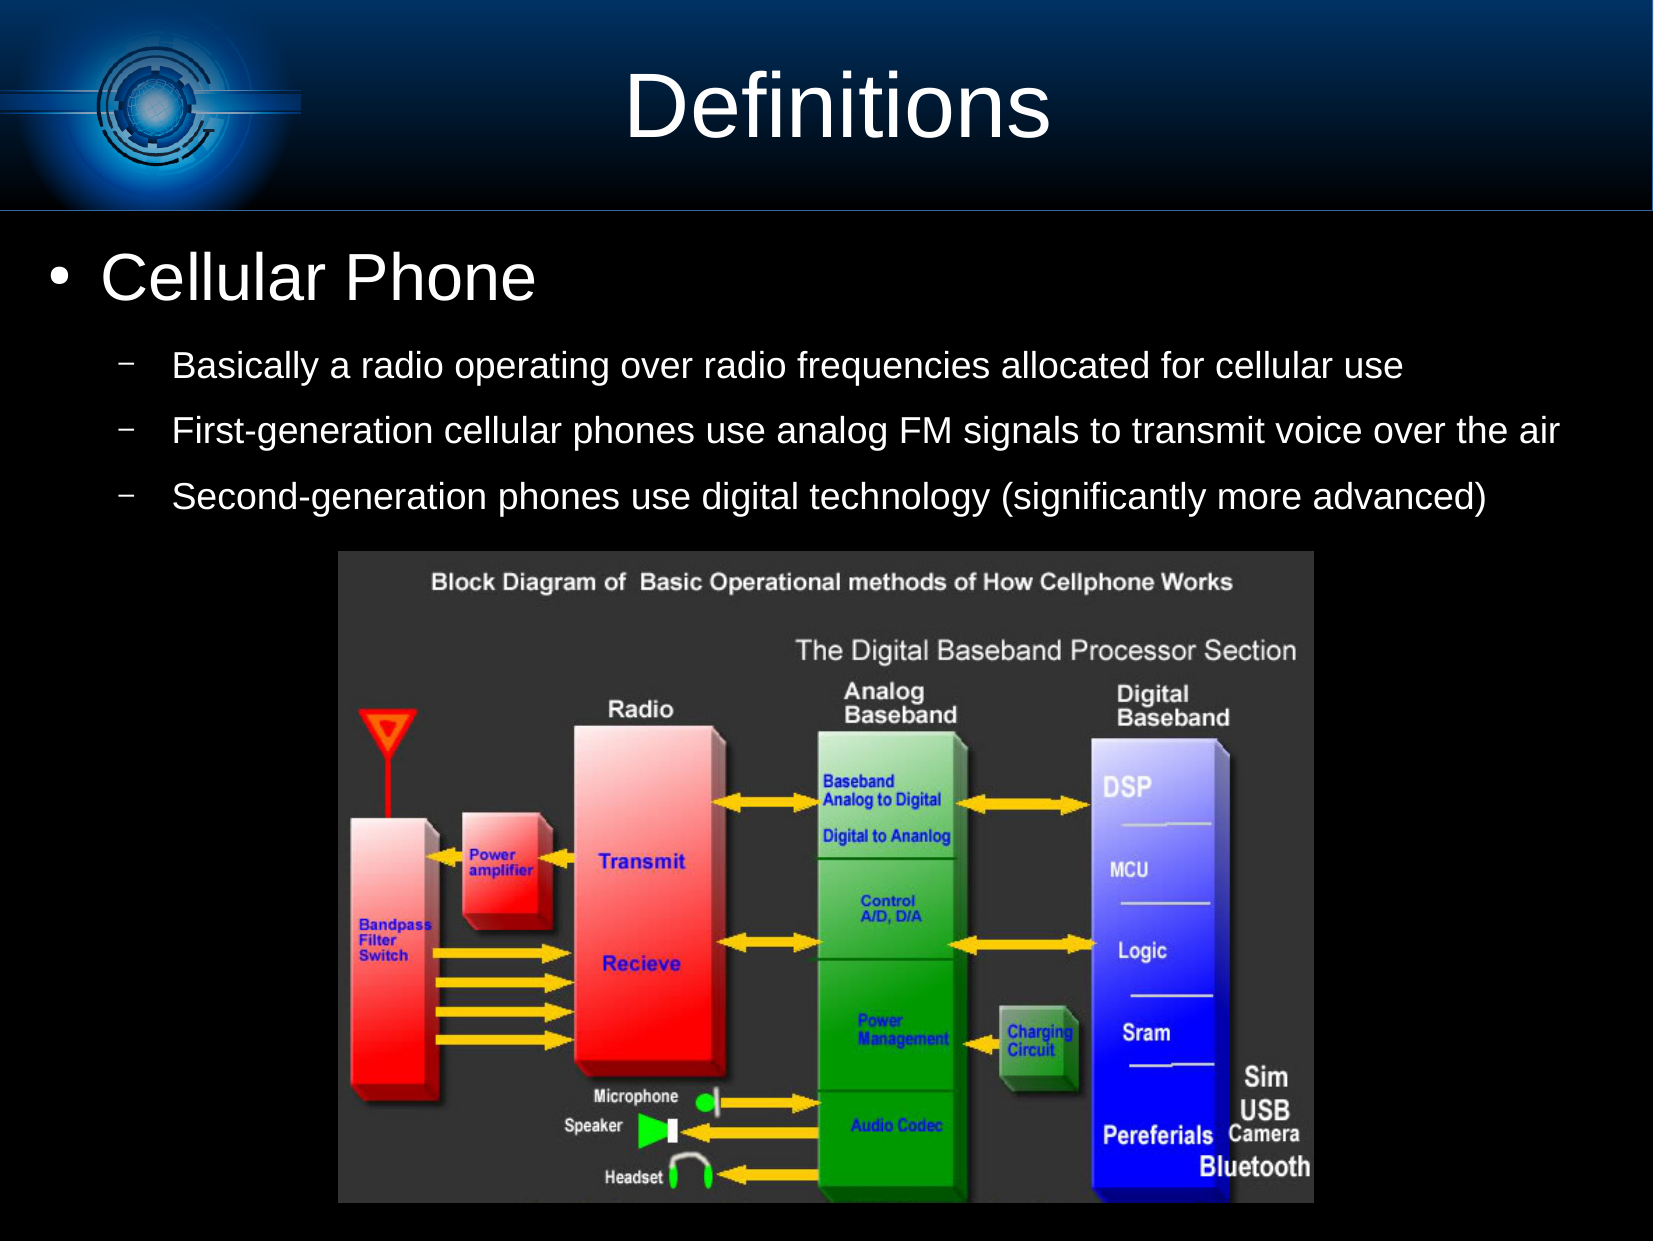

# Definitions
Cellular Phone
Basically a radio operating over radio frequencies allocated for cellular use
First-generation cellular phones use analog FM signals to transmit voice over the air
Second-generation phones use digital technology (significantly more advanced)